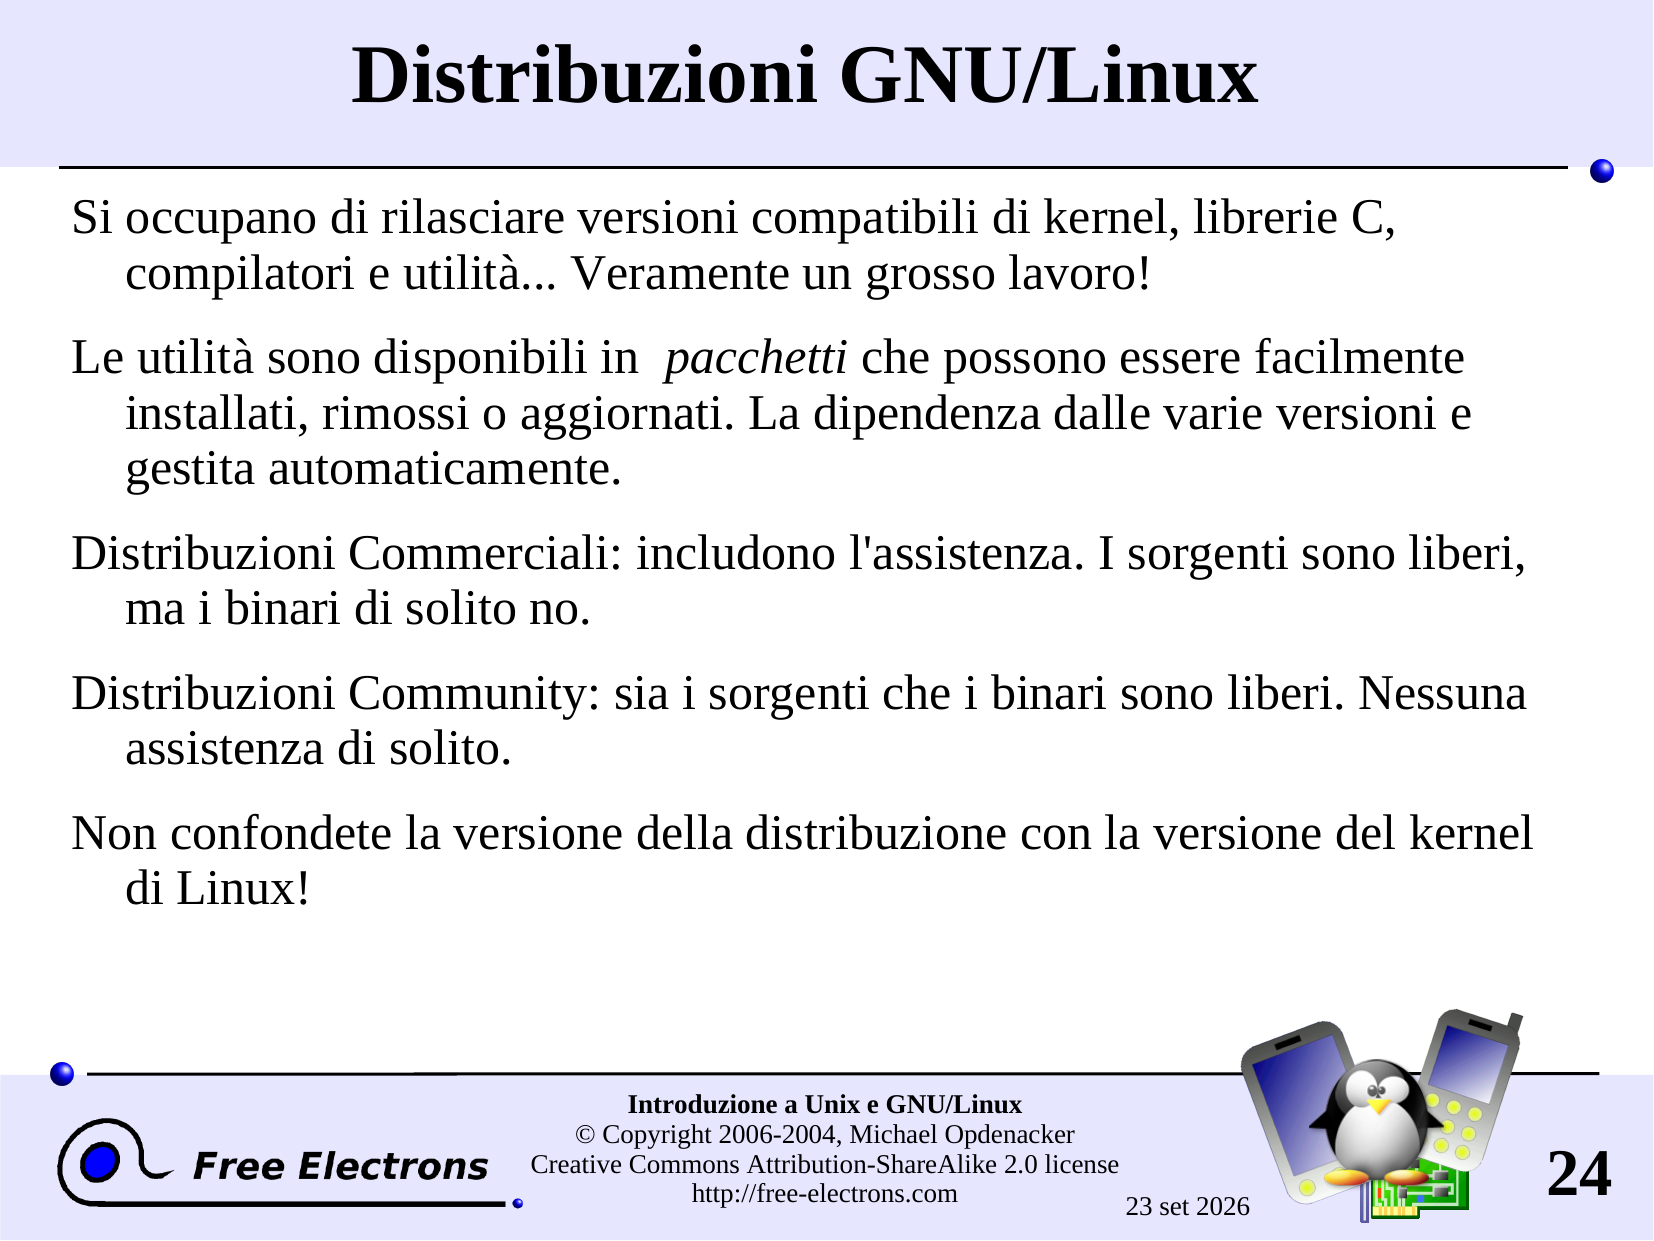

# Distribuzioni GNU/Linux
Si occupano di rilasciare versioni compatibili di kernel, librerie C, compilatori e utilità... Veramente un grosso lavoro!
Le utilità sono disponibili in pacchetti che possono essere facilmente installati, rimossi o aggiornati. La dipendenza dalle varie versioni e gestita automaticamente.
Distribuzioni Commerciali: includono l'assistenza. I sorgenti sono liberi, ma i binari di solito no.
Distribuzioni Community: sia i sorgenti che i binari sono liberi. Nessuna assistenza di solito.
Non confondete la versione della distribuzione con la versione del kernel di Linux!